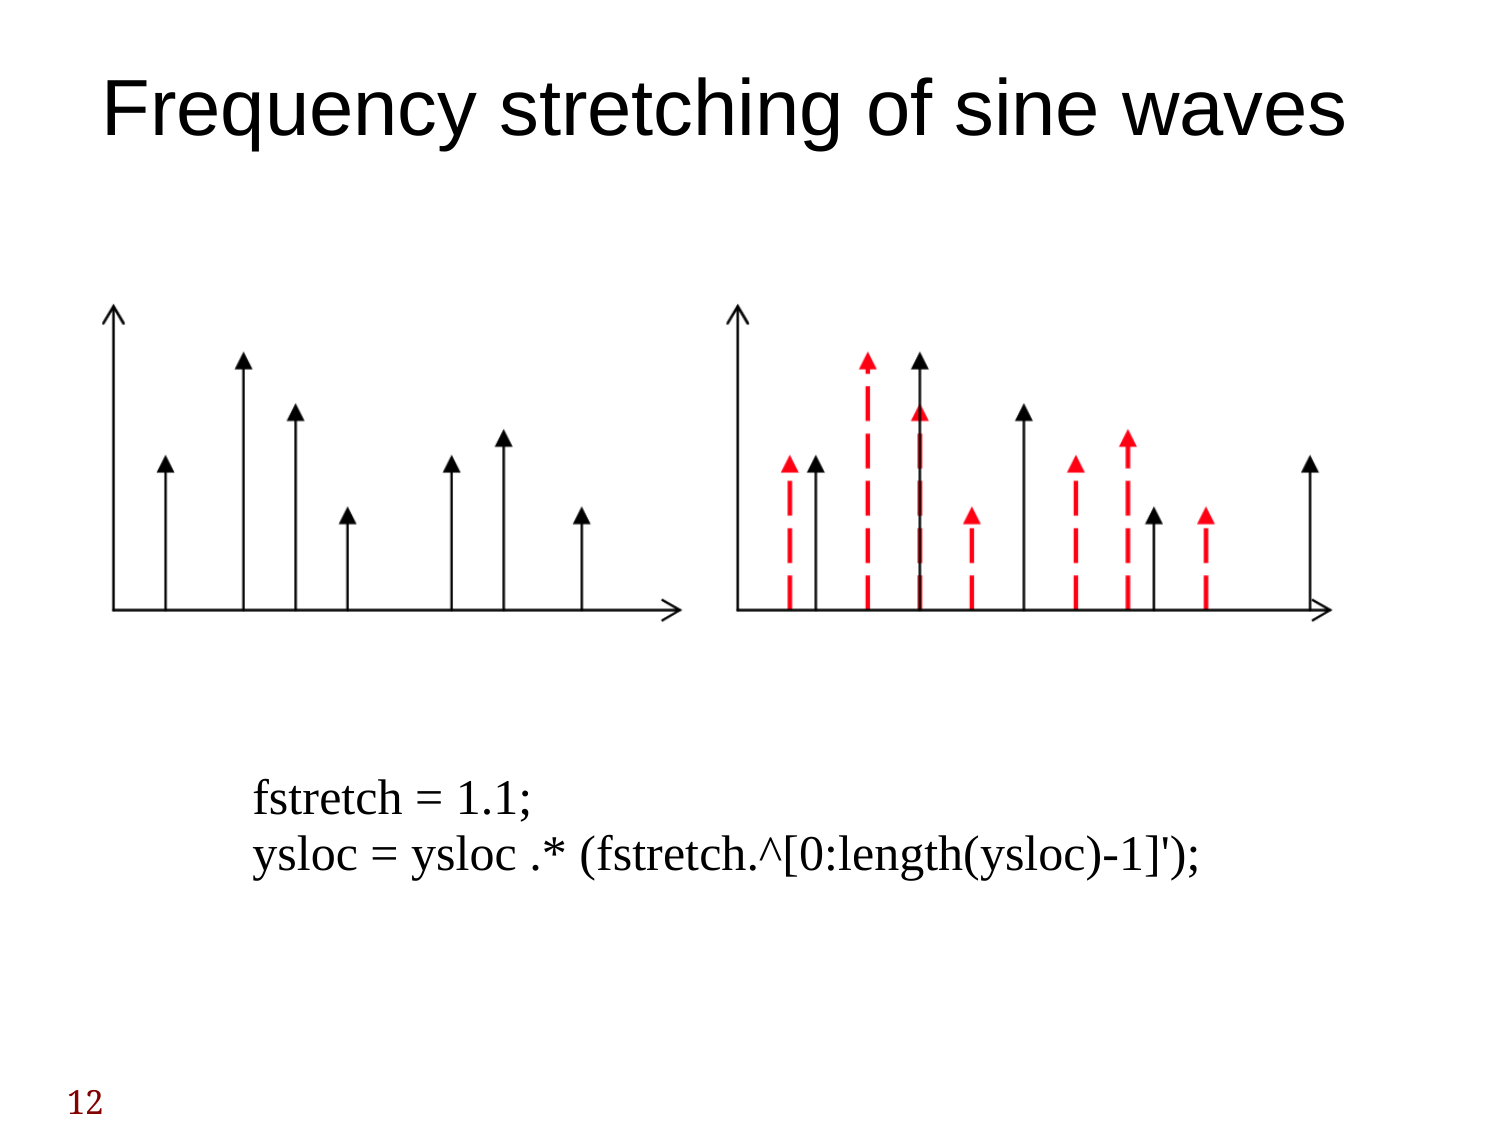

# Frequency stretching of sine waves
fstretch = 1.1;
ysloc = ysloc .* (fstretch.^[0:length(ysloc)-1]');
2